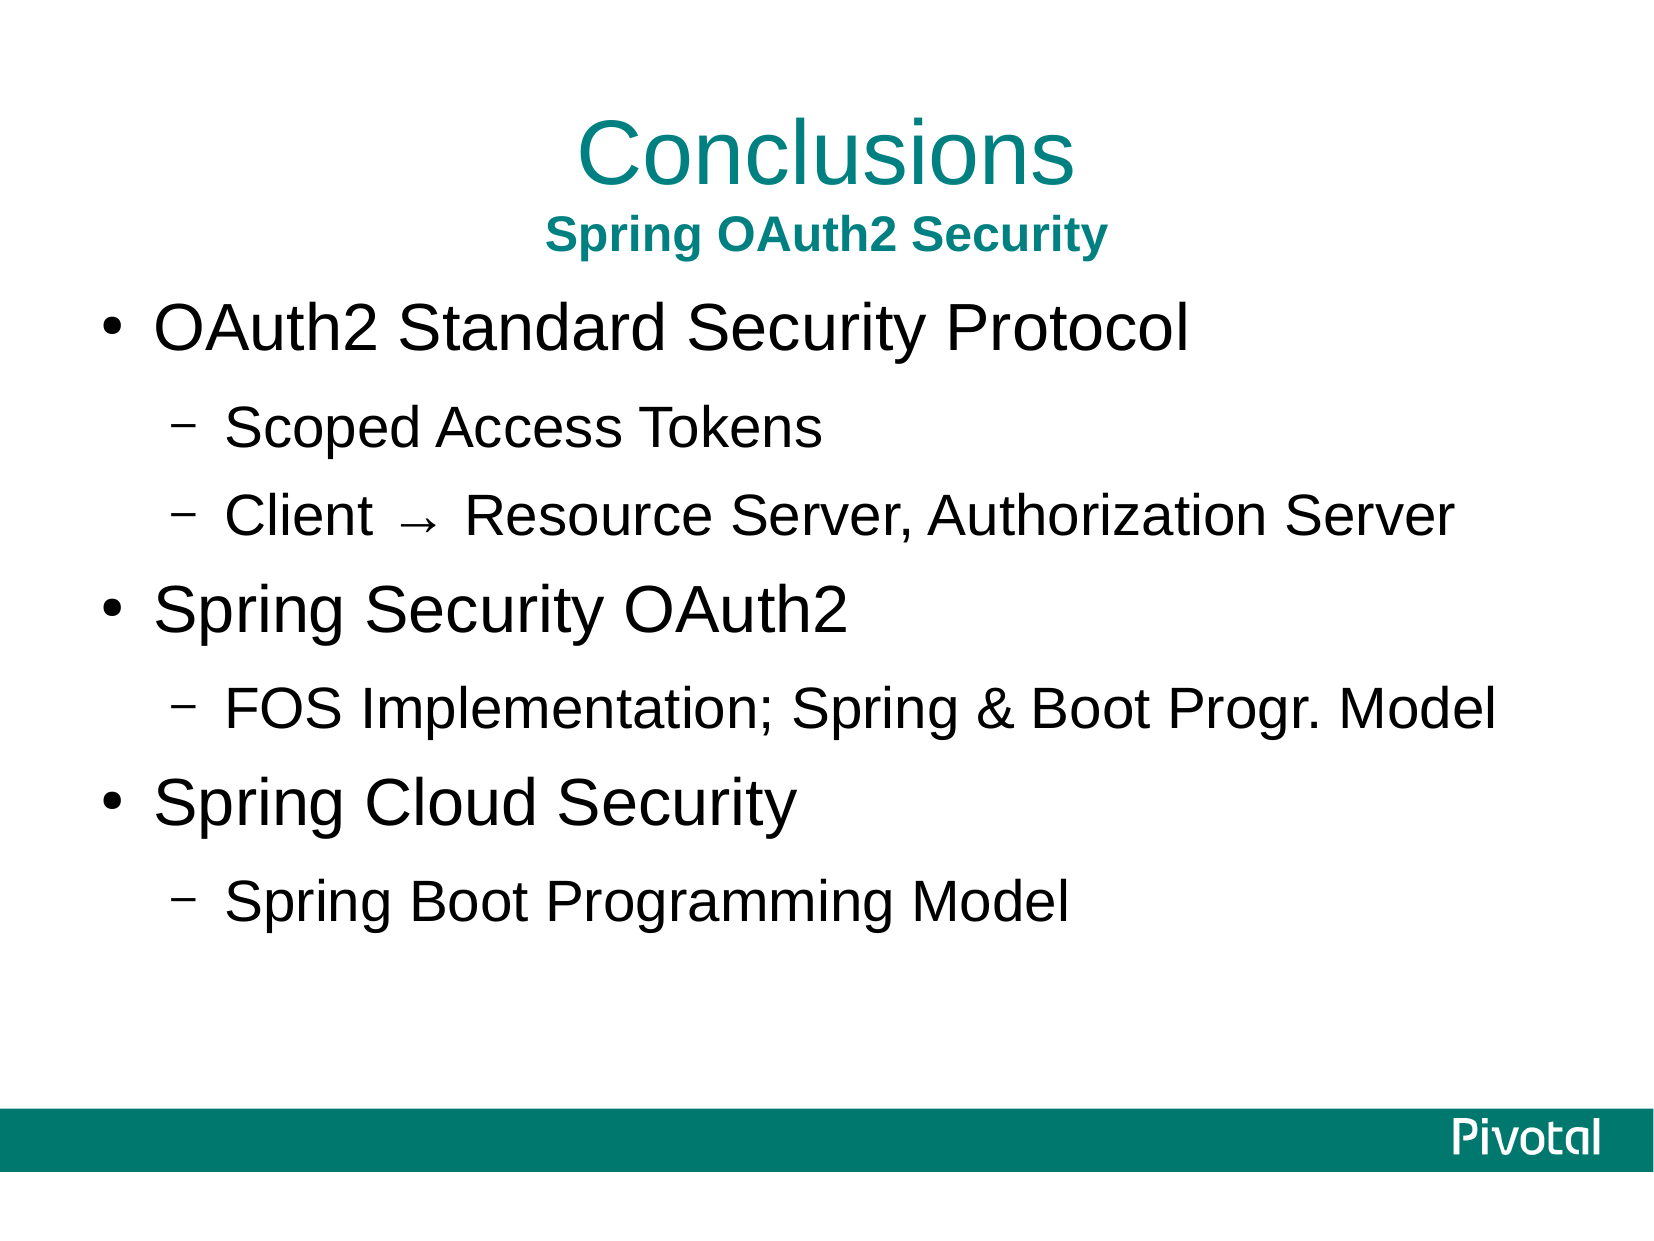

# Conclusions
Spring OAuth2 Security
OAuth2 Standard Security Protocol
Scoped Access Tokens
Client → Resource Server, Authorization Server
Spring Security OAuth2
FOS Implementation; Spring & Boot Progr. Model
Spring Cloud Security
Spring Boot Programming Model